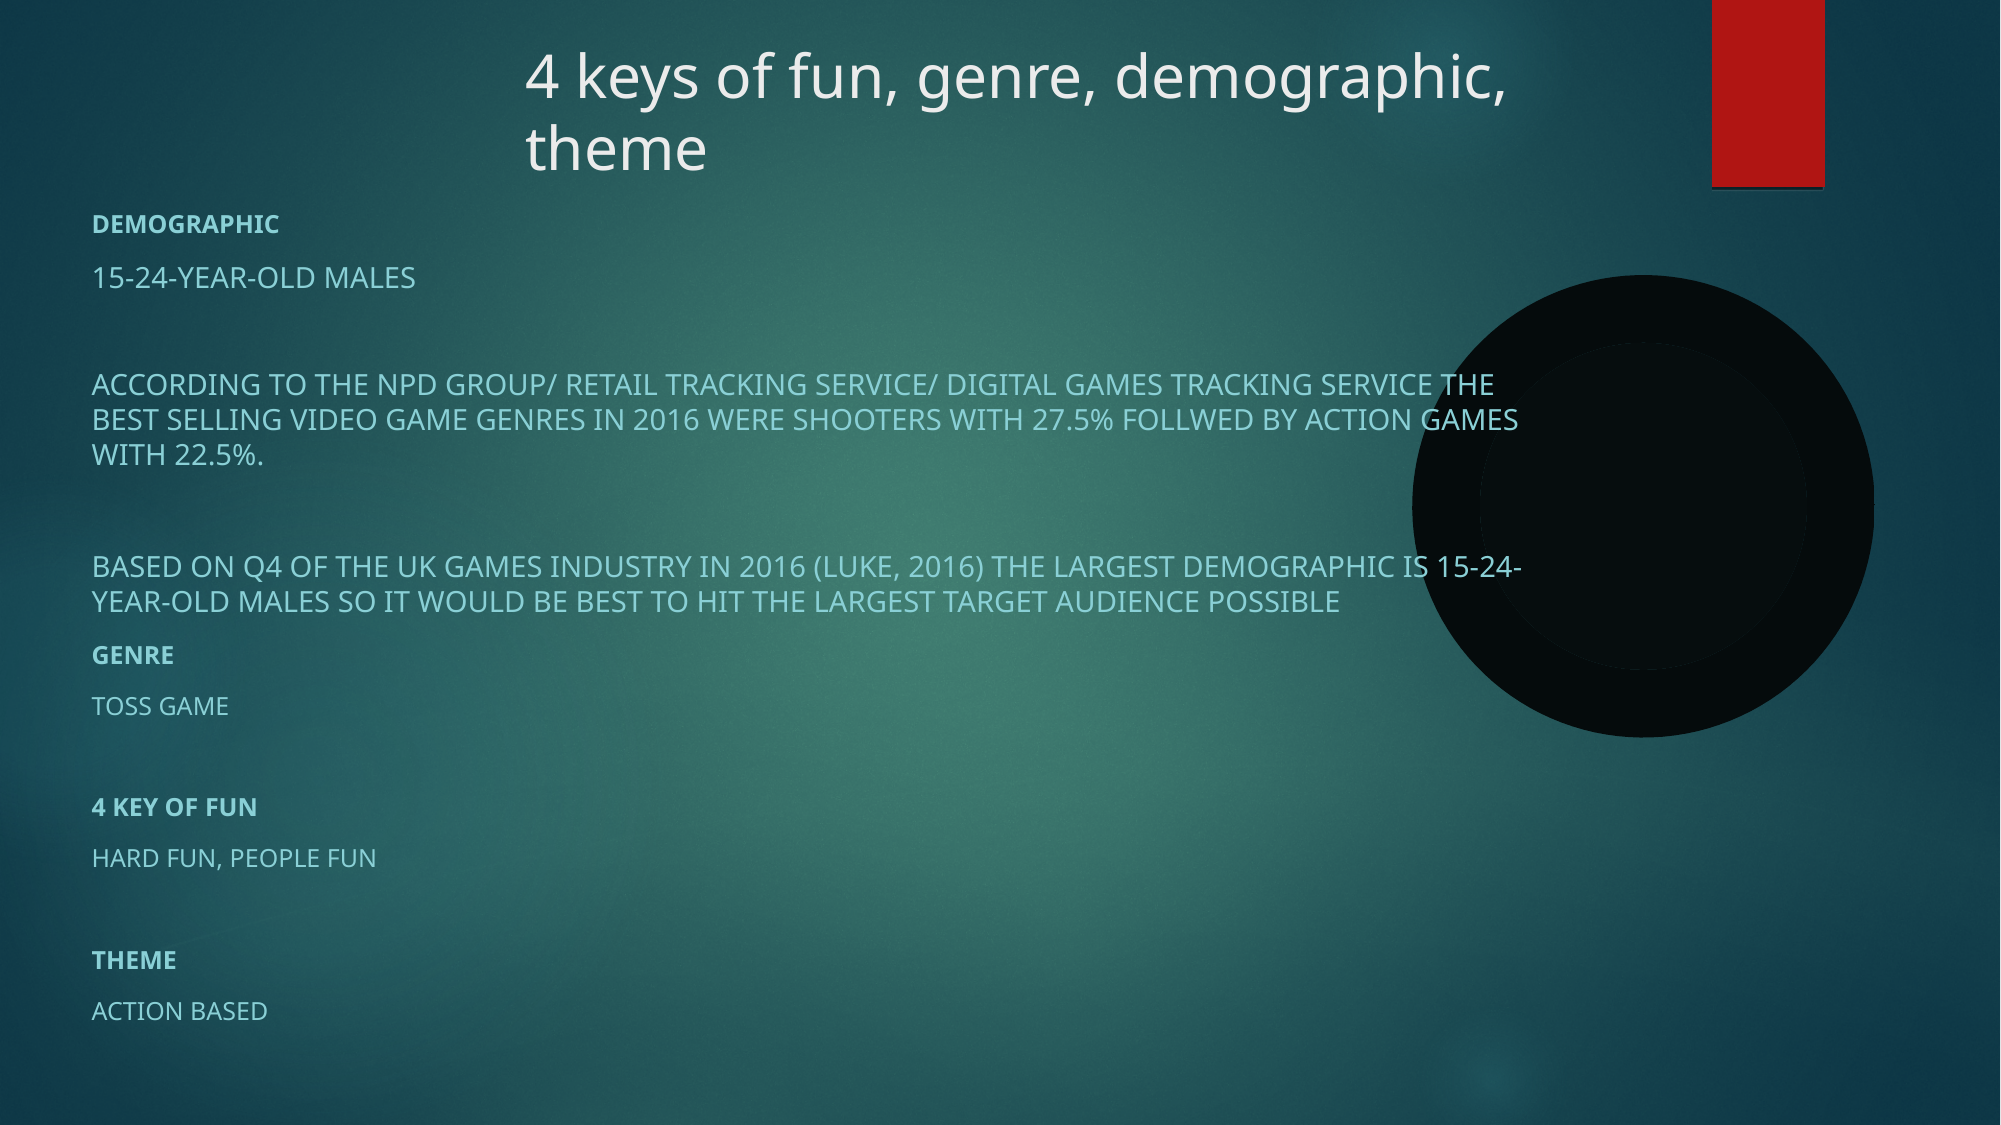

# 4 keys of fun, genre, demographic, theme
Demographic
15-24-year-old males
ACCORDING TO The NPD Group/ Retail Tracking Service/ Digital Games Tracking Service THE BEST SELLING VIDEO GAME GENRES IN 2016 WERE SHOOTERS WITH 27.5% FOLLWED BY ACTION GAMES WITH 22.5%.
based on Q4 of the UK games industry in 2016 (Luke, 2016) the largest demographic is 15-24-year-old males so it would be best to hit the largest target audience possible
Genre
Toss Game
4 Key of fun
Hard Fun, people fun
Theme
Action based